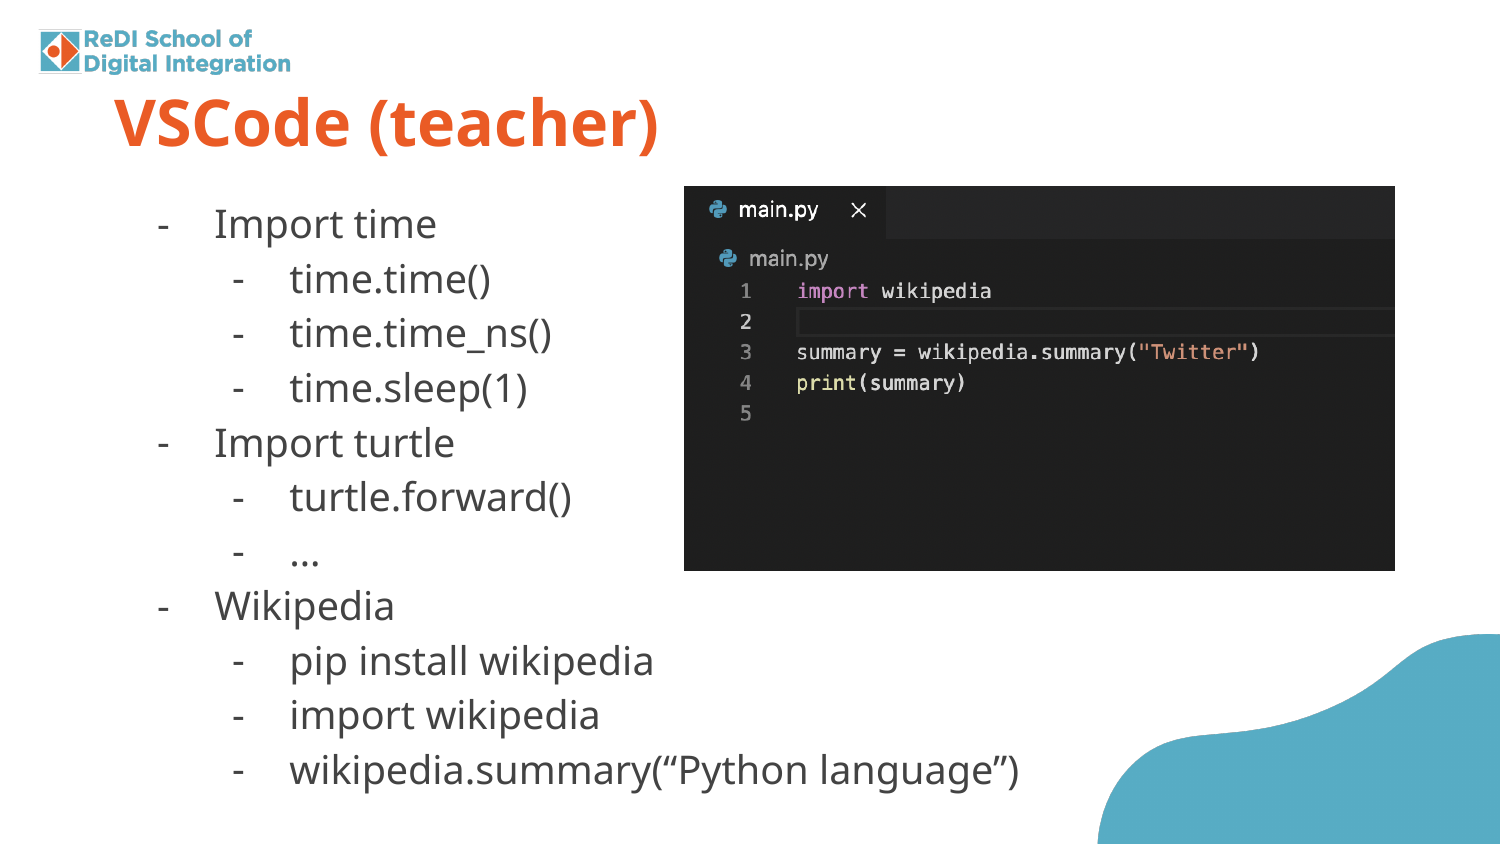

VSCode (teacher)
Import time
time.time()
time.time_ns()
time.sleep(1)
Import turtle
turtle.forward()
…
Wikipedia
pip install wikipedia
import wikipedia
wikipedia.summary(“Python language”)